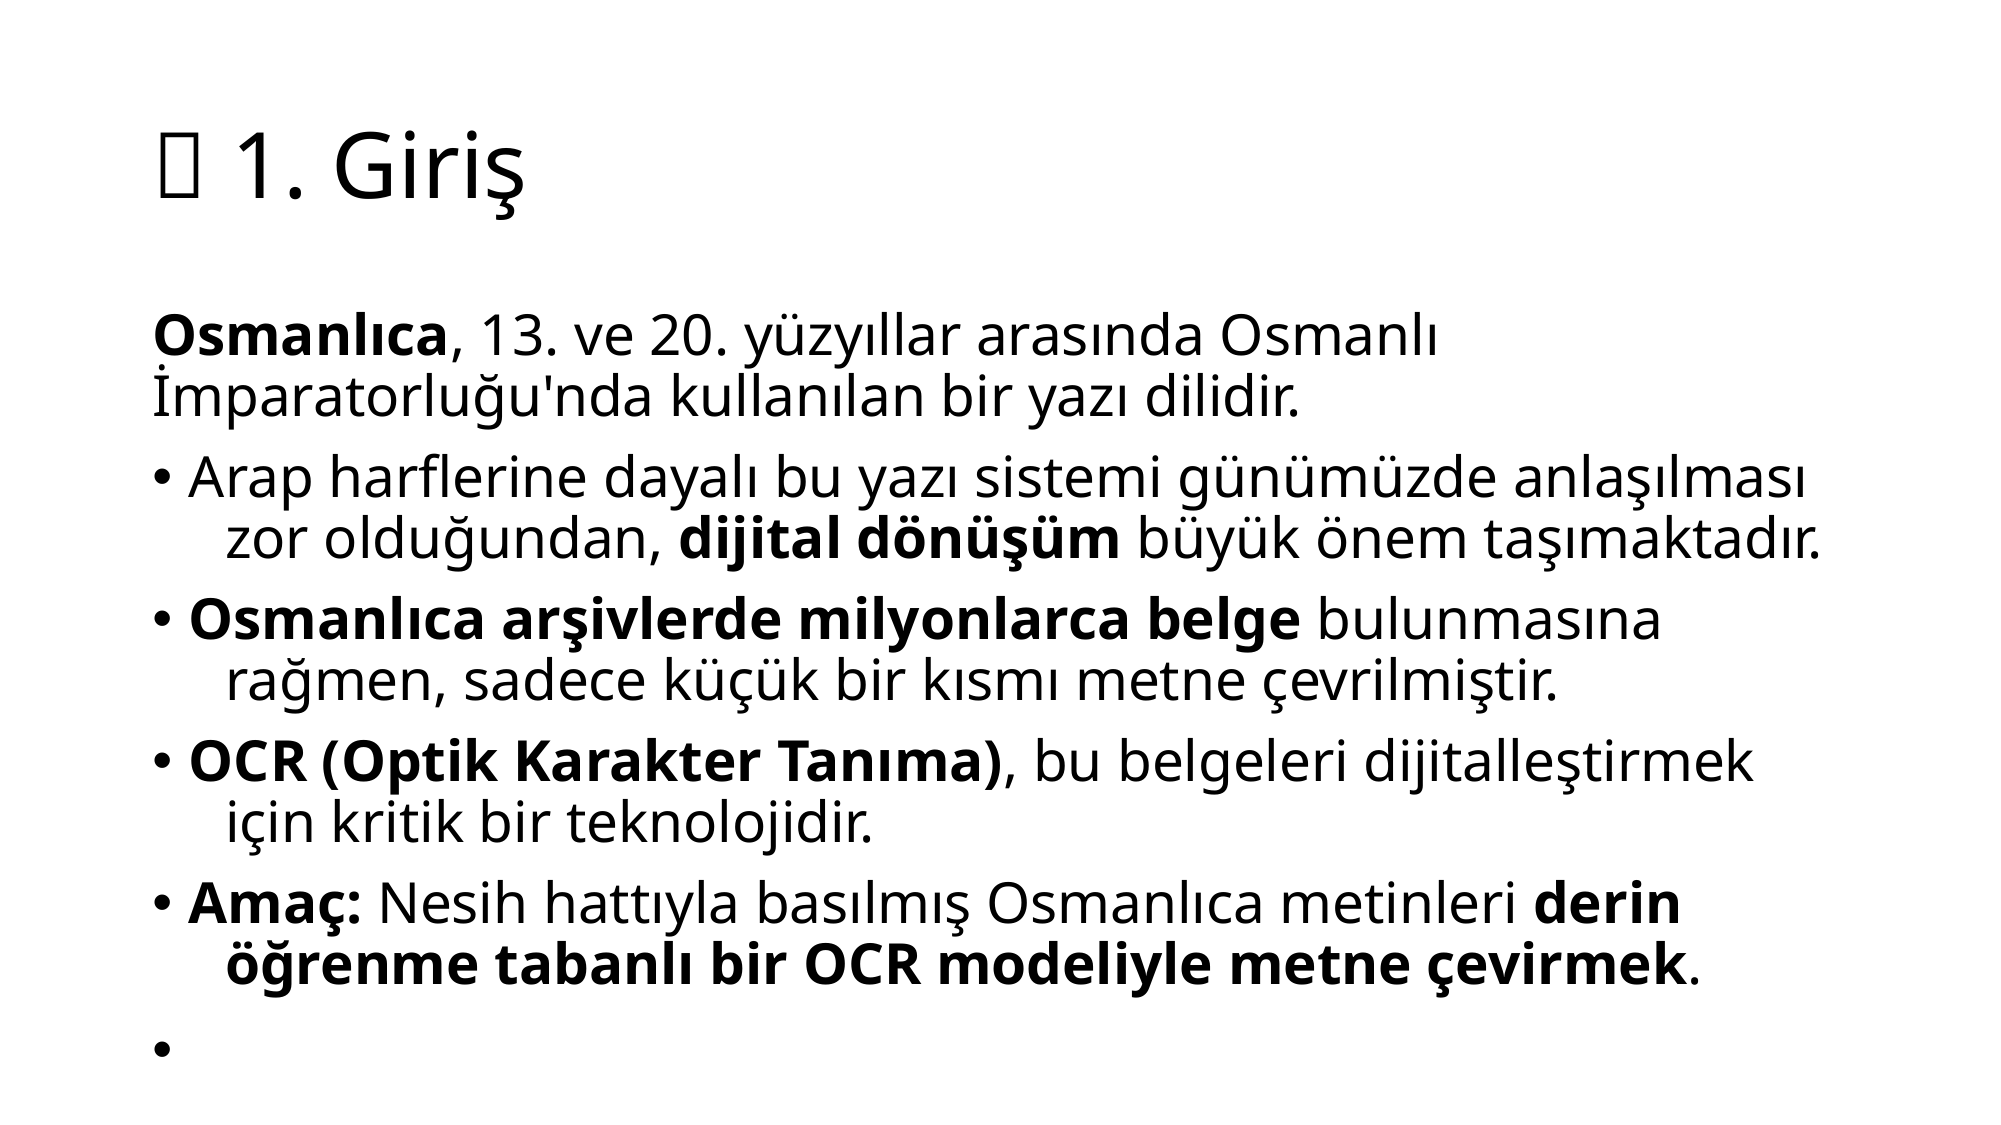

# 📌 1. Giriş
Osmanlıca, 13. ve 20. yüzyıllar arasında Osmanlı İmparatorluğu'nda kullanılan bir yazı dilidir.
Arap harflerine dayalı bu yazı sistemi günümüzde anlaşılması zor olduğundan, dijital dönüşüm büyük önem taşımaktadır.
Osmanlıca arşivlerde milyonlarca belge bulunmasına rağmen, sadece küçük bir kısmı metne çevrilmiştir.
OCR (Optik Karakter Tanıma), bu belgeleri dijitalleştirmek için kritik bir teknolojidir.
Amaç: Nesih hattıyla basılmış Osmanlıca metinleri derin öğrenme tabanlı bir OCR modeliyle metne çevirmek.